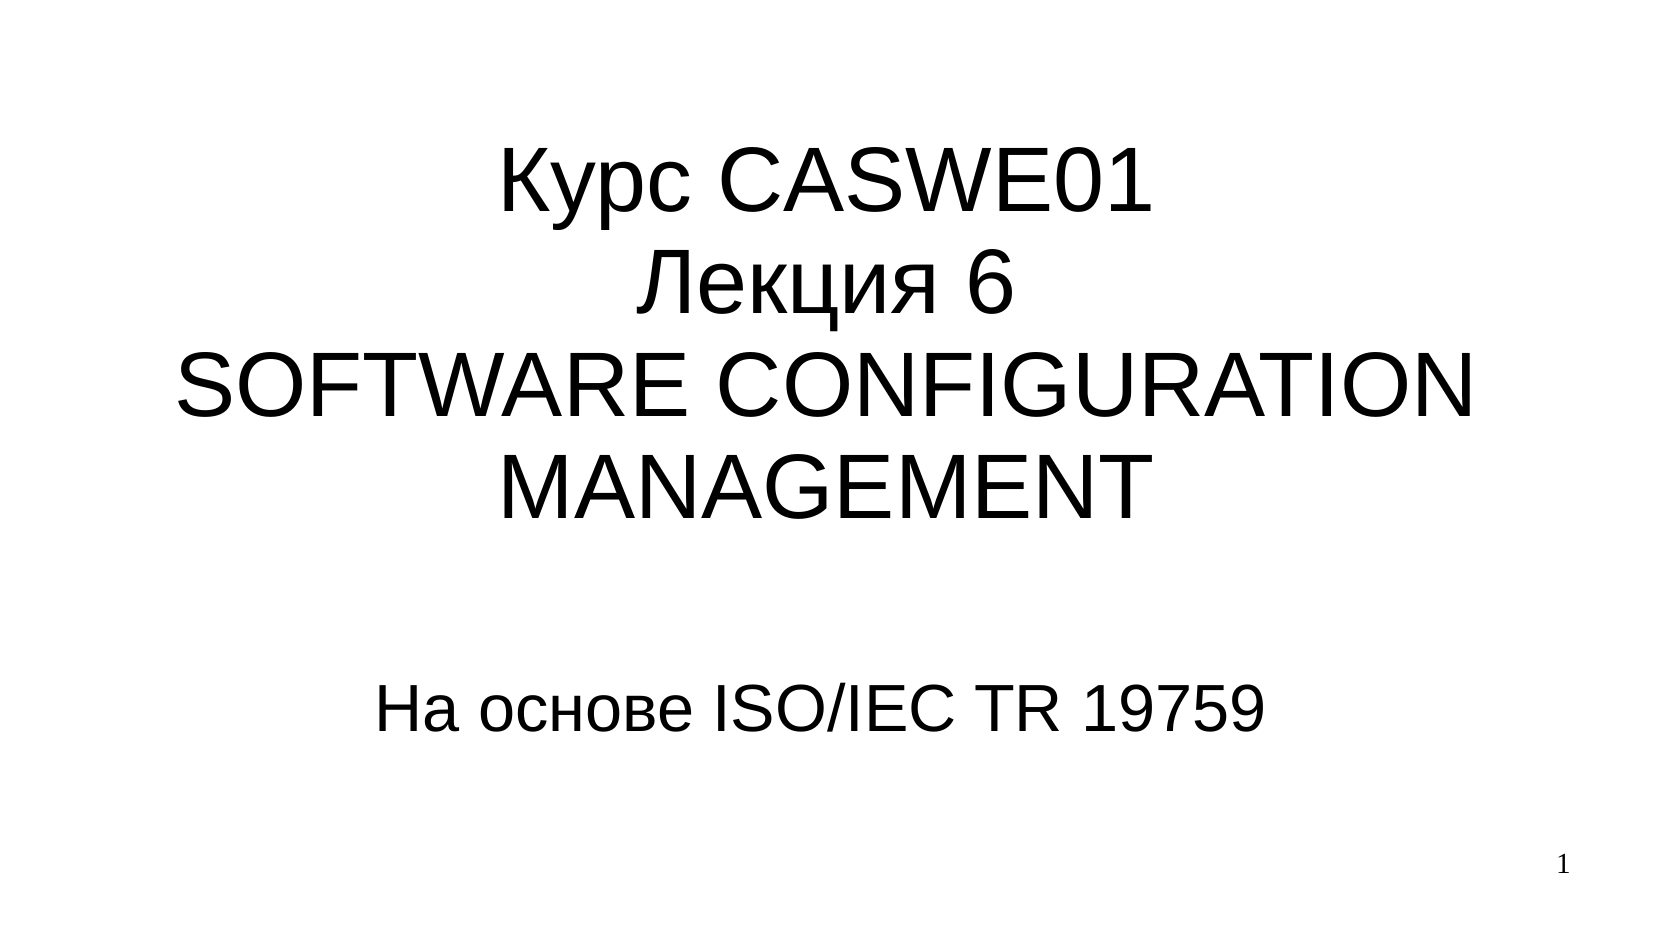

Курс CASWE01
Лекция 6
SOFTWARE CONFIGURATION MANAGEMENT
# На основе ISO/IEC TR 19759
1